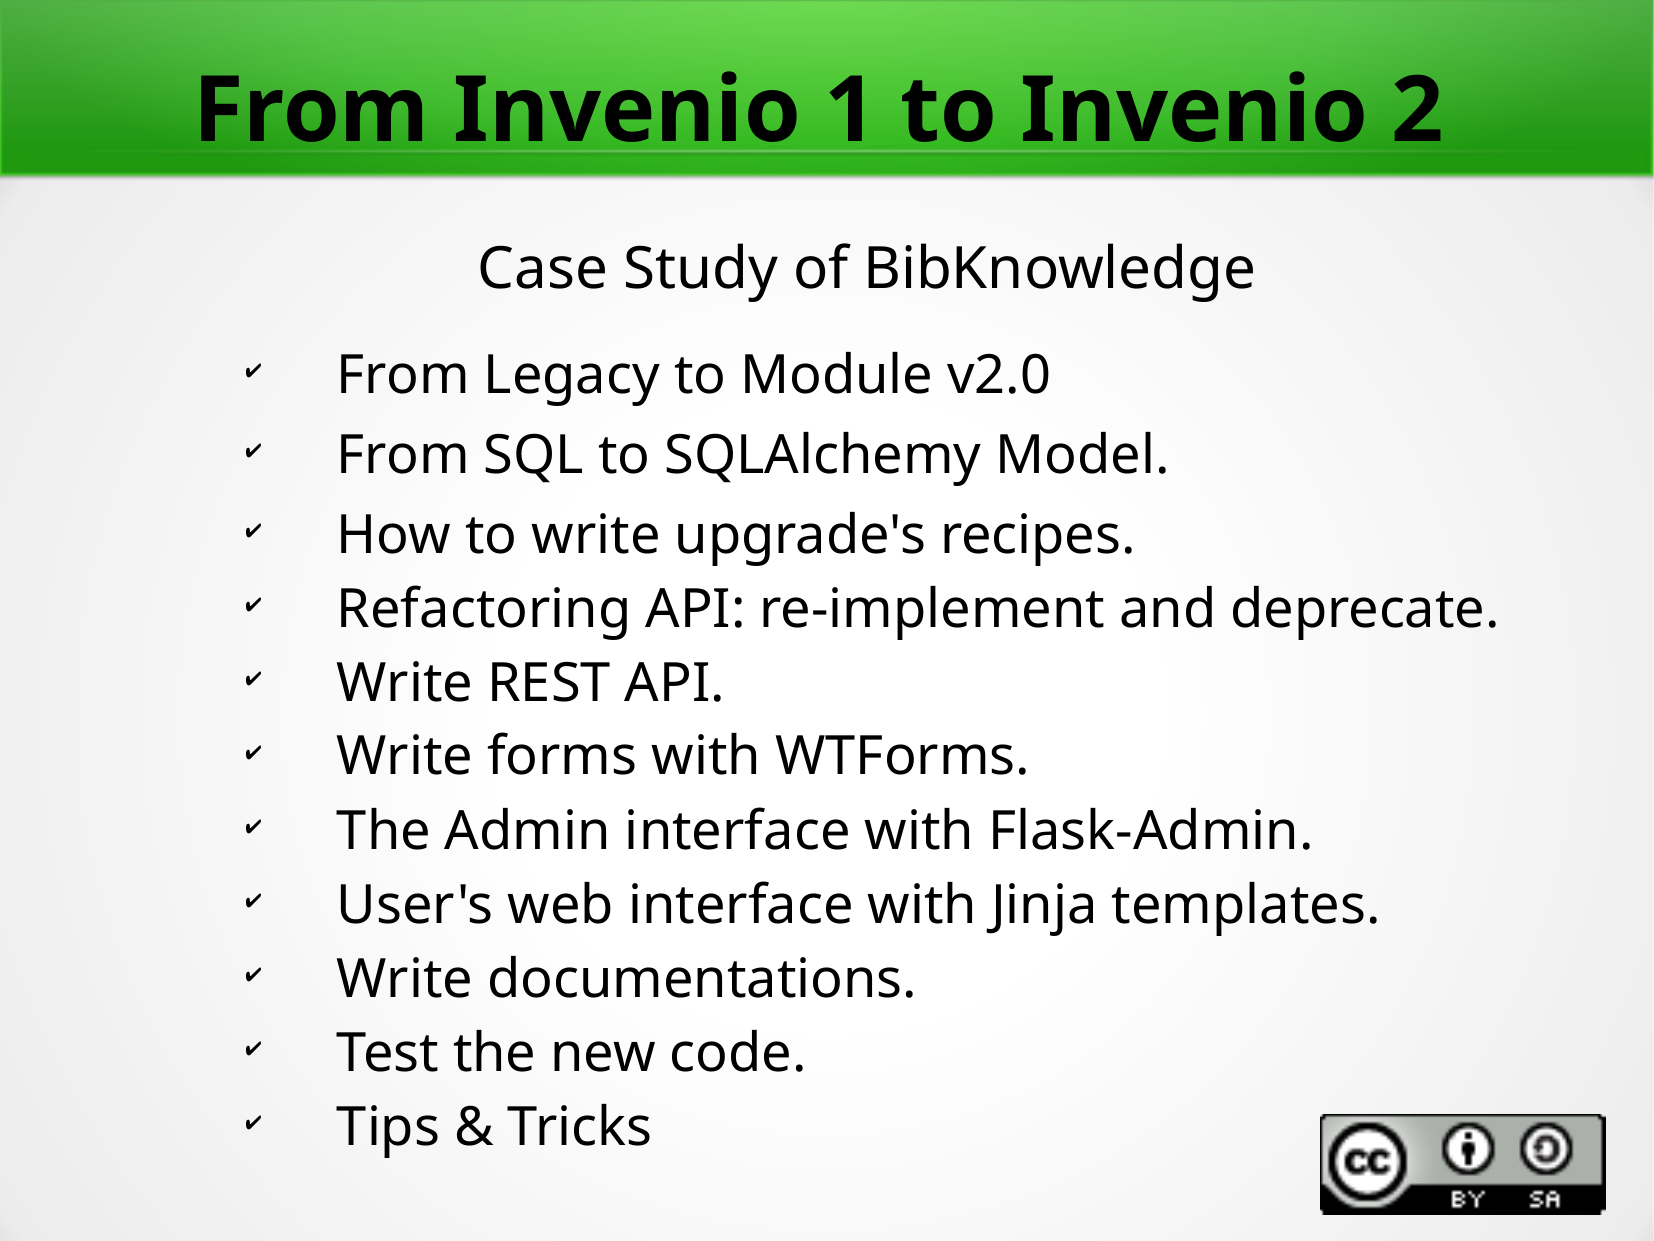

# From Invenio 1 to Invenio 2
Case Study of BibKnowledge
 From Legacy to Module v2.0
 From SQL to SQLAlchemy Model.
 How to write upgrade's recipes.
 Refactoring API: re-implement and deprecate.
 Write REST API.
 Write forms with WTForms.
 The Admin interface with Flask-Admin.
 User's web interface with Jinja templates.
 Write documentations.
 Test the new code.
 Tips & Tricks